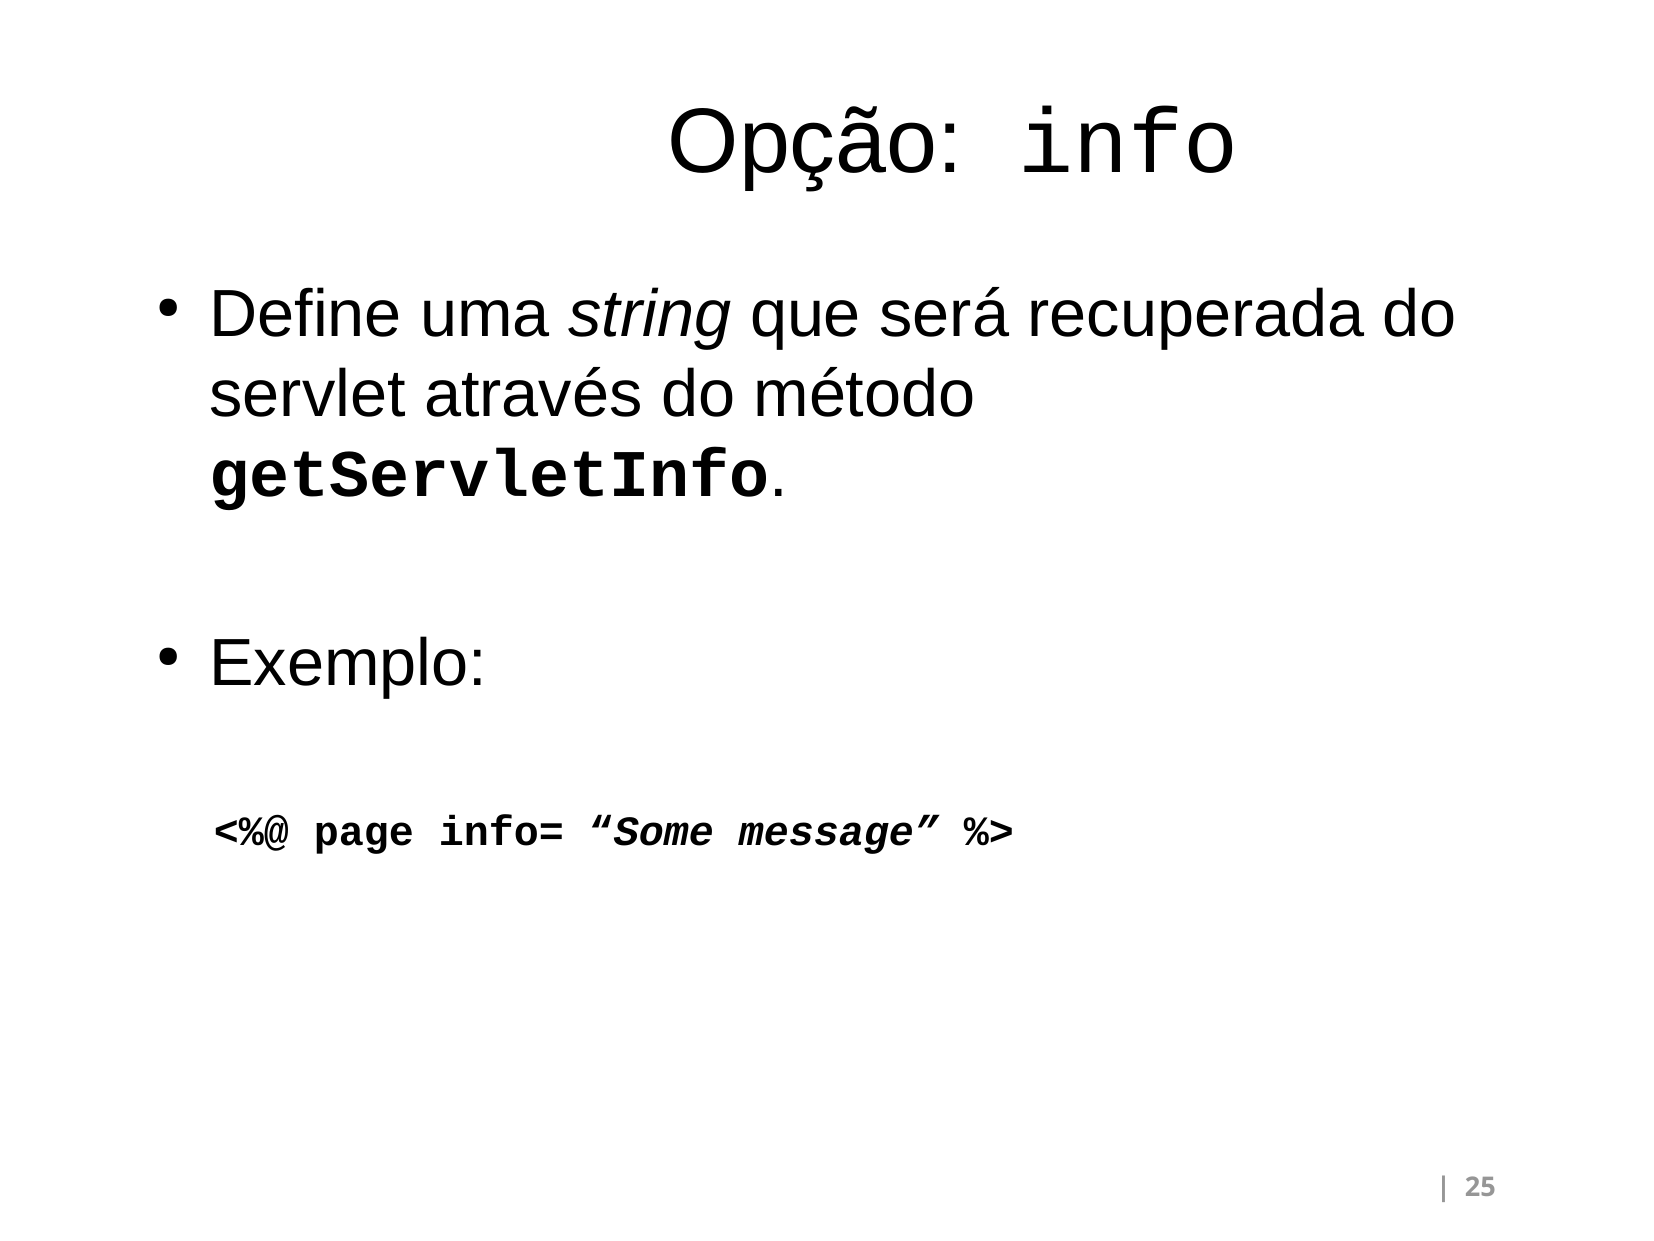

# Opção: info
Define uma string que será recuperada do servlet através do método getServletInfo.
Exemplo:
<%@ page info= “Some message” %>